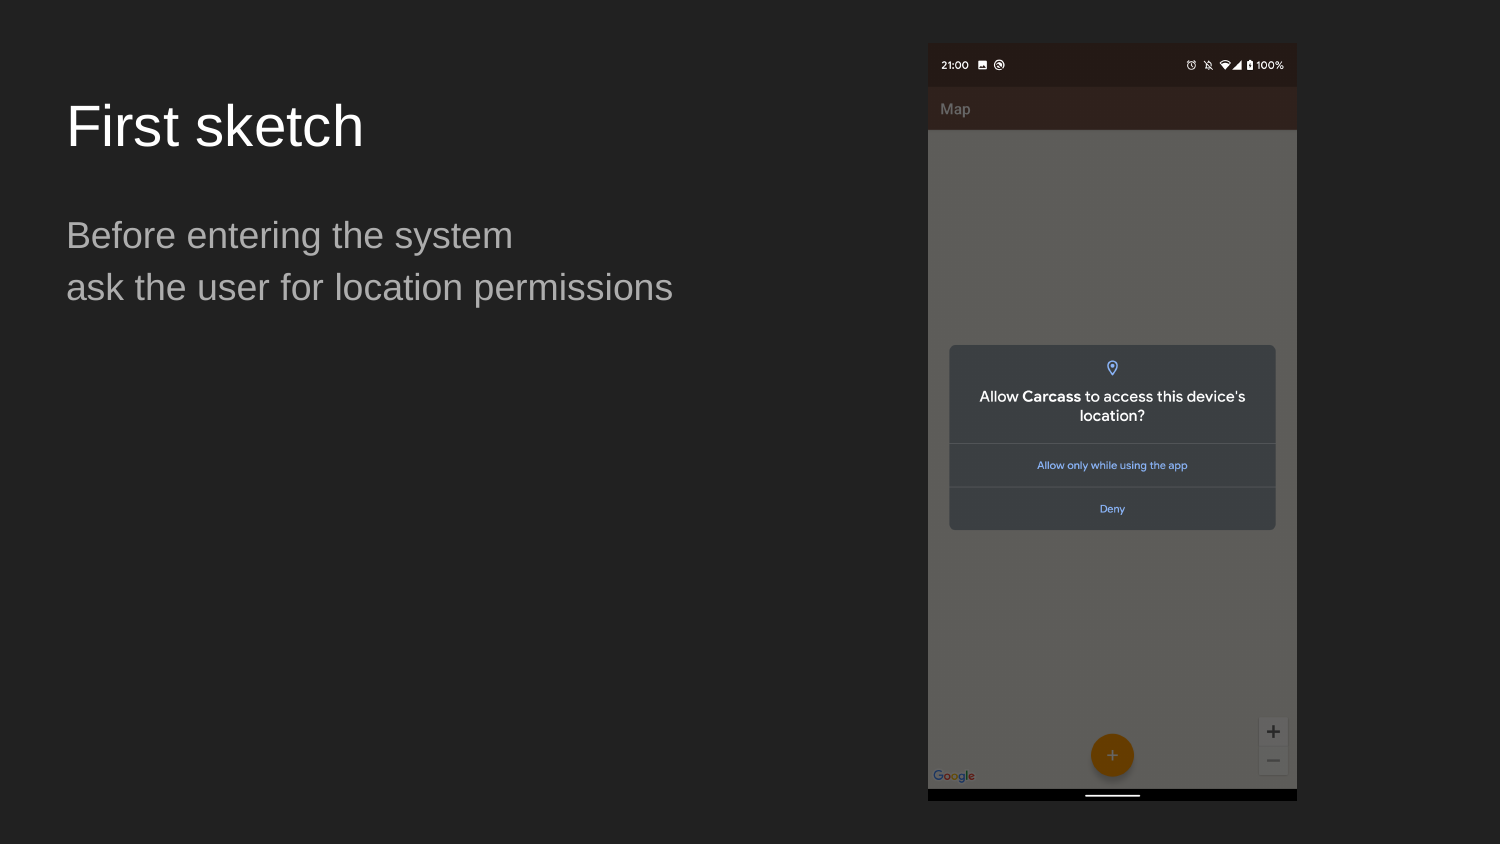

# First sketch
Before entering the system
ask the user for location permissions